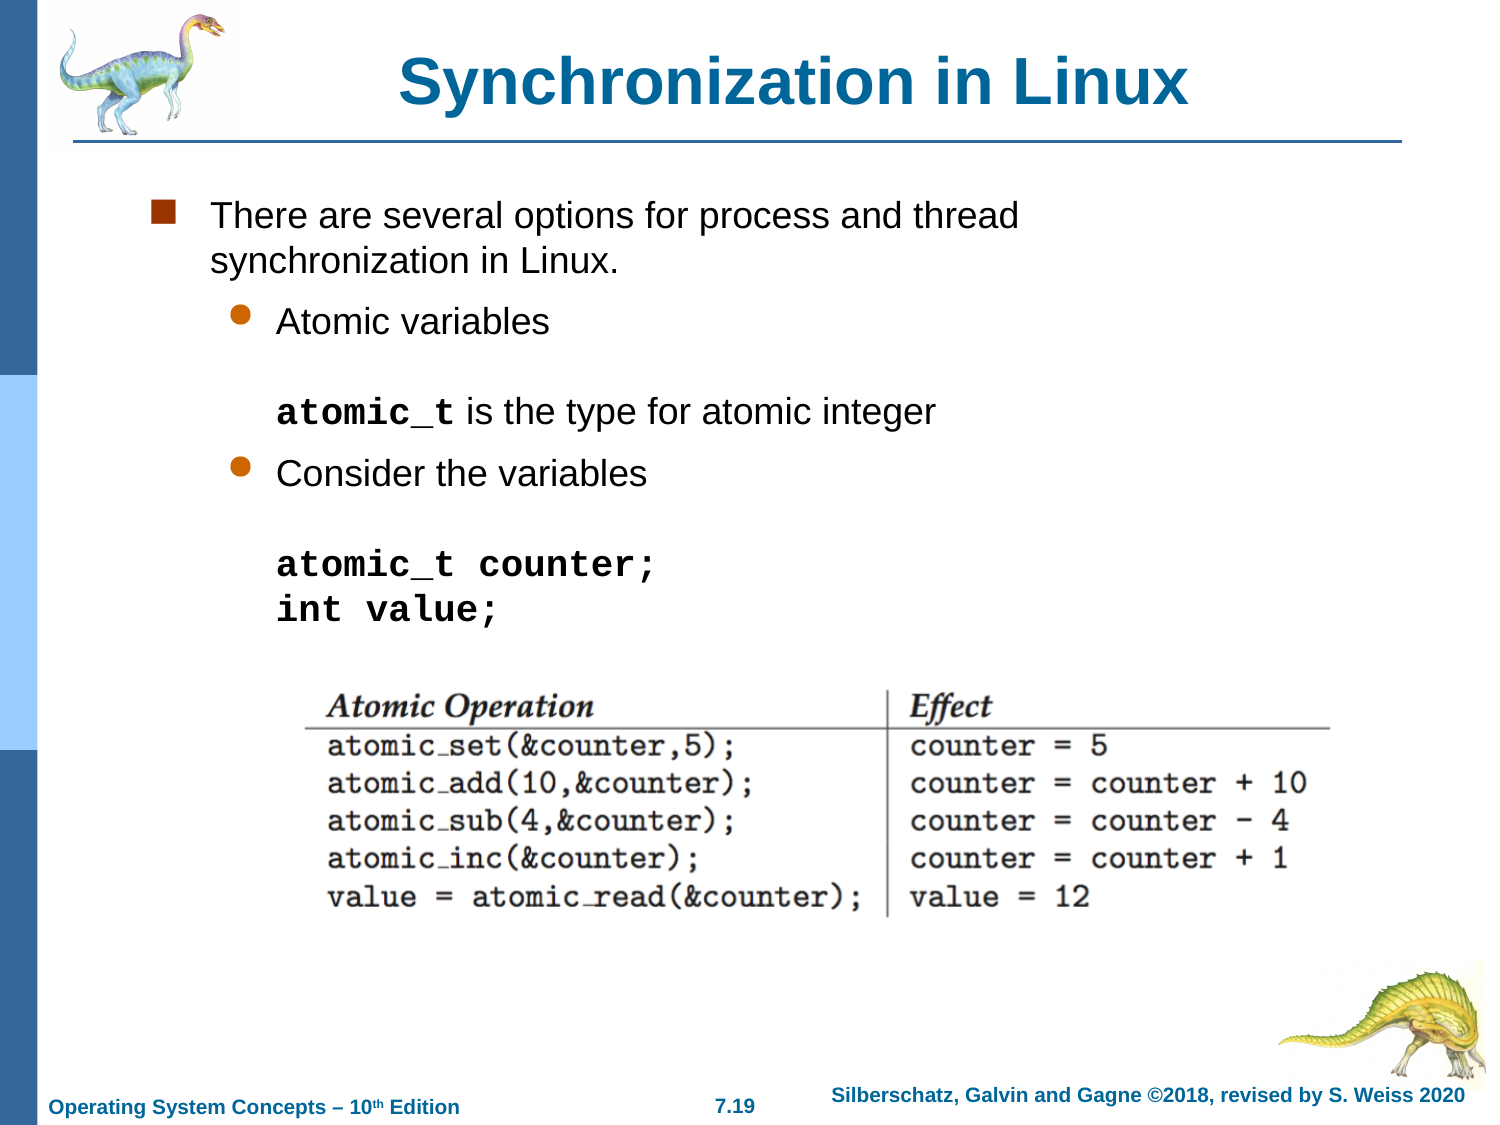

# Synchronization in Linux
There are several options for process and thread synchronization in Linux.
Atomic variables
atomic_t is the type for atomic integer
Consider the variables
atomic_t counter;
int value;